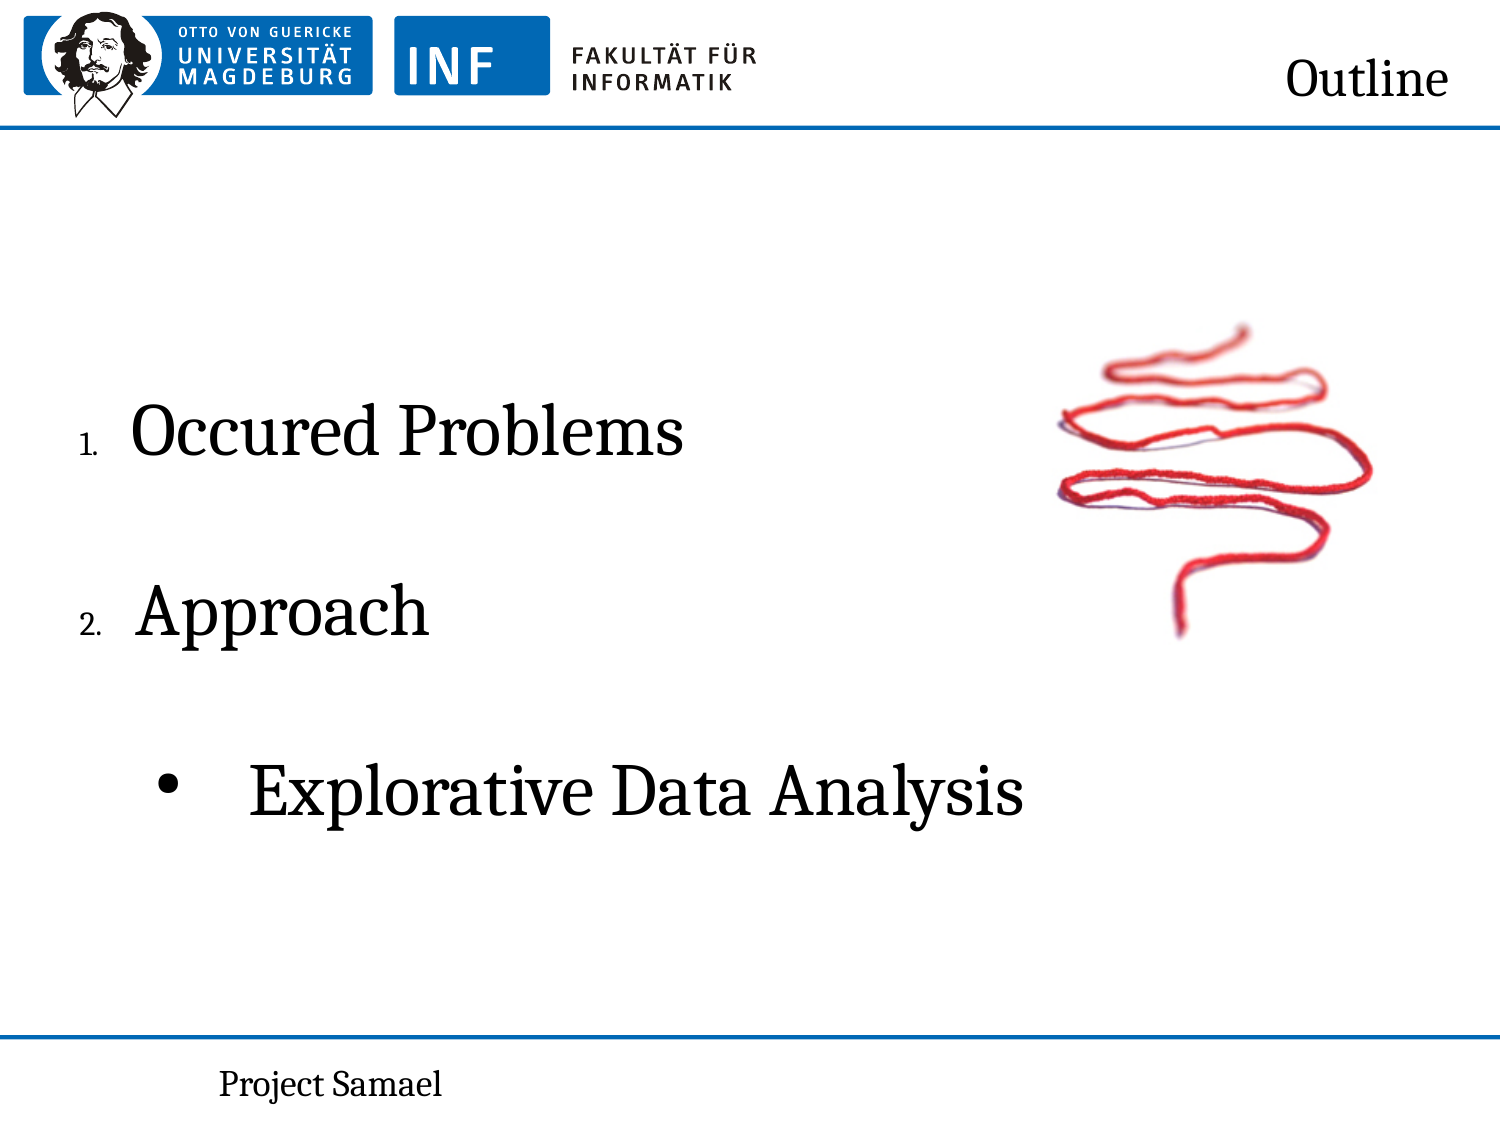

Outline
 Occured Problems
 Approach
Explorative Data Analysis
Project Samael